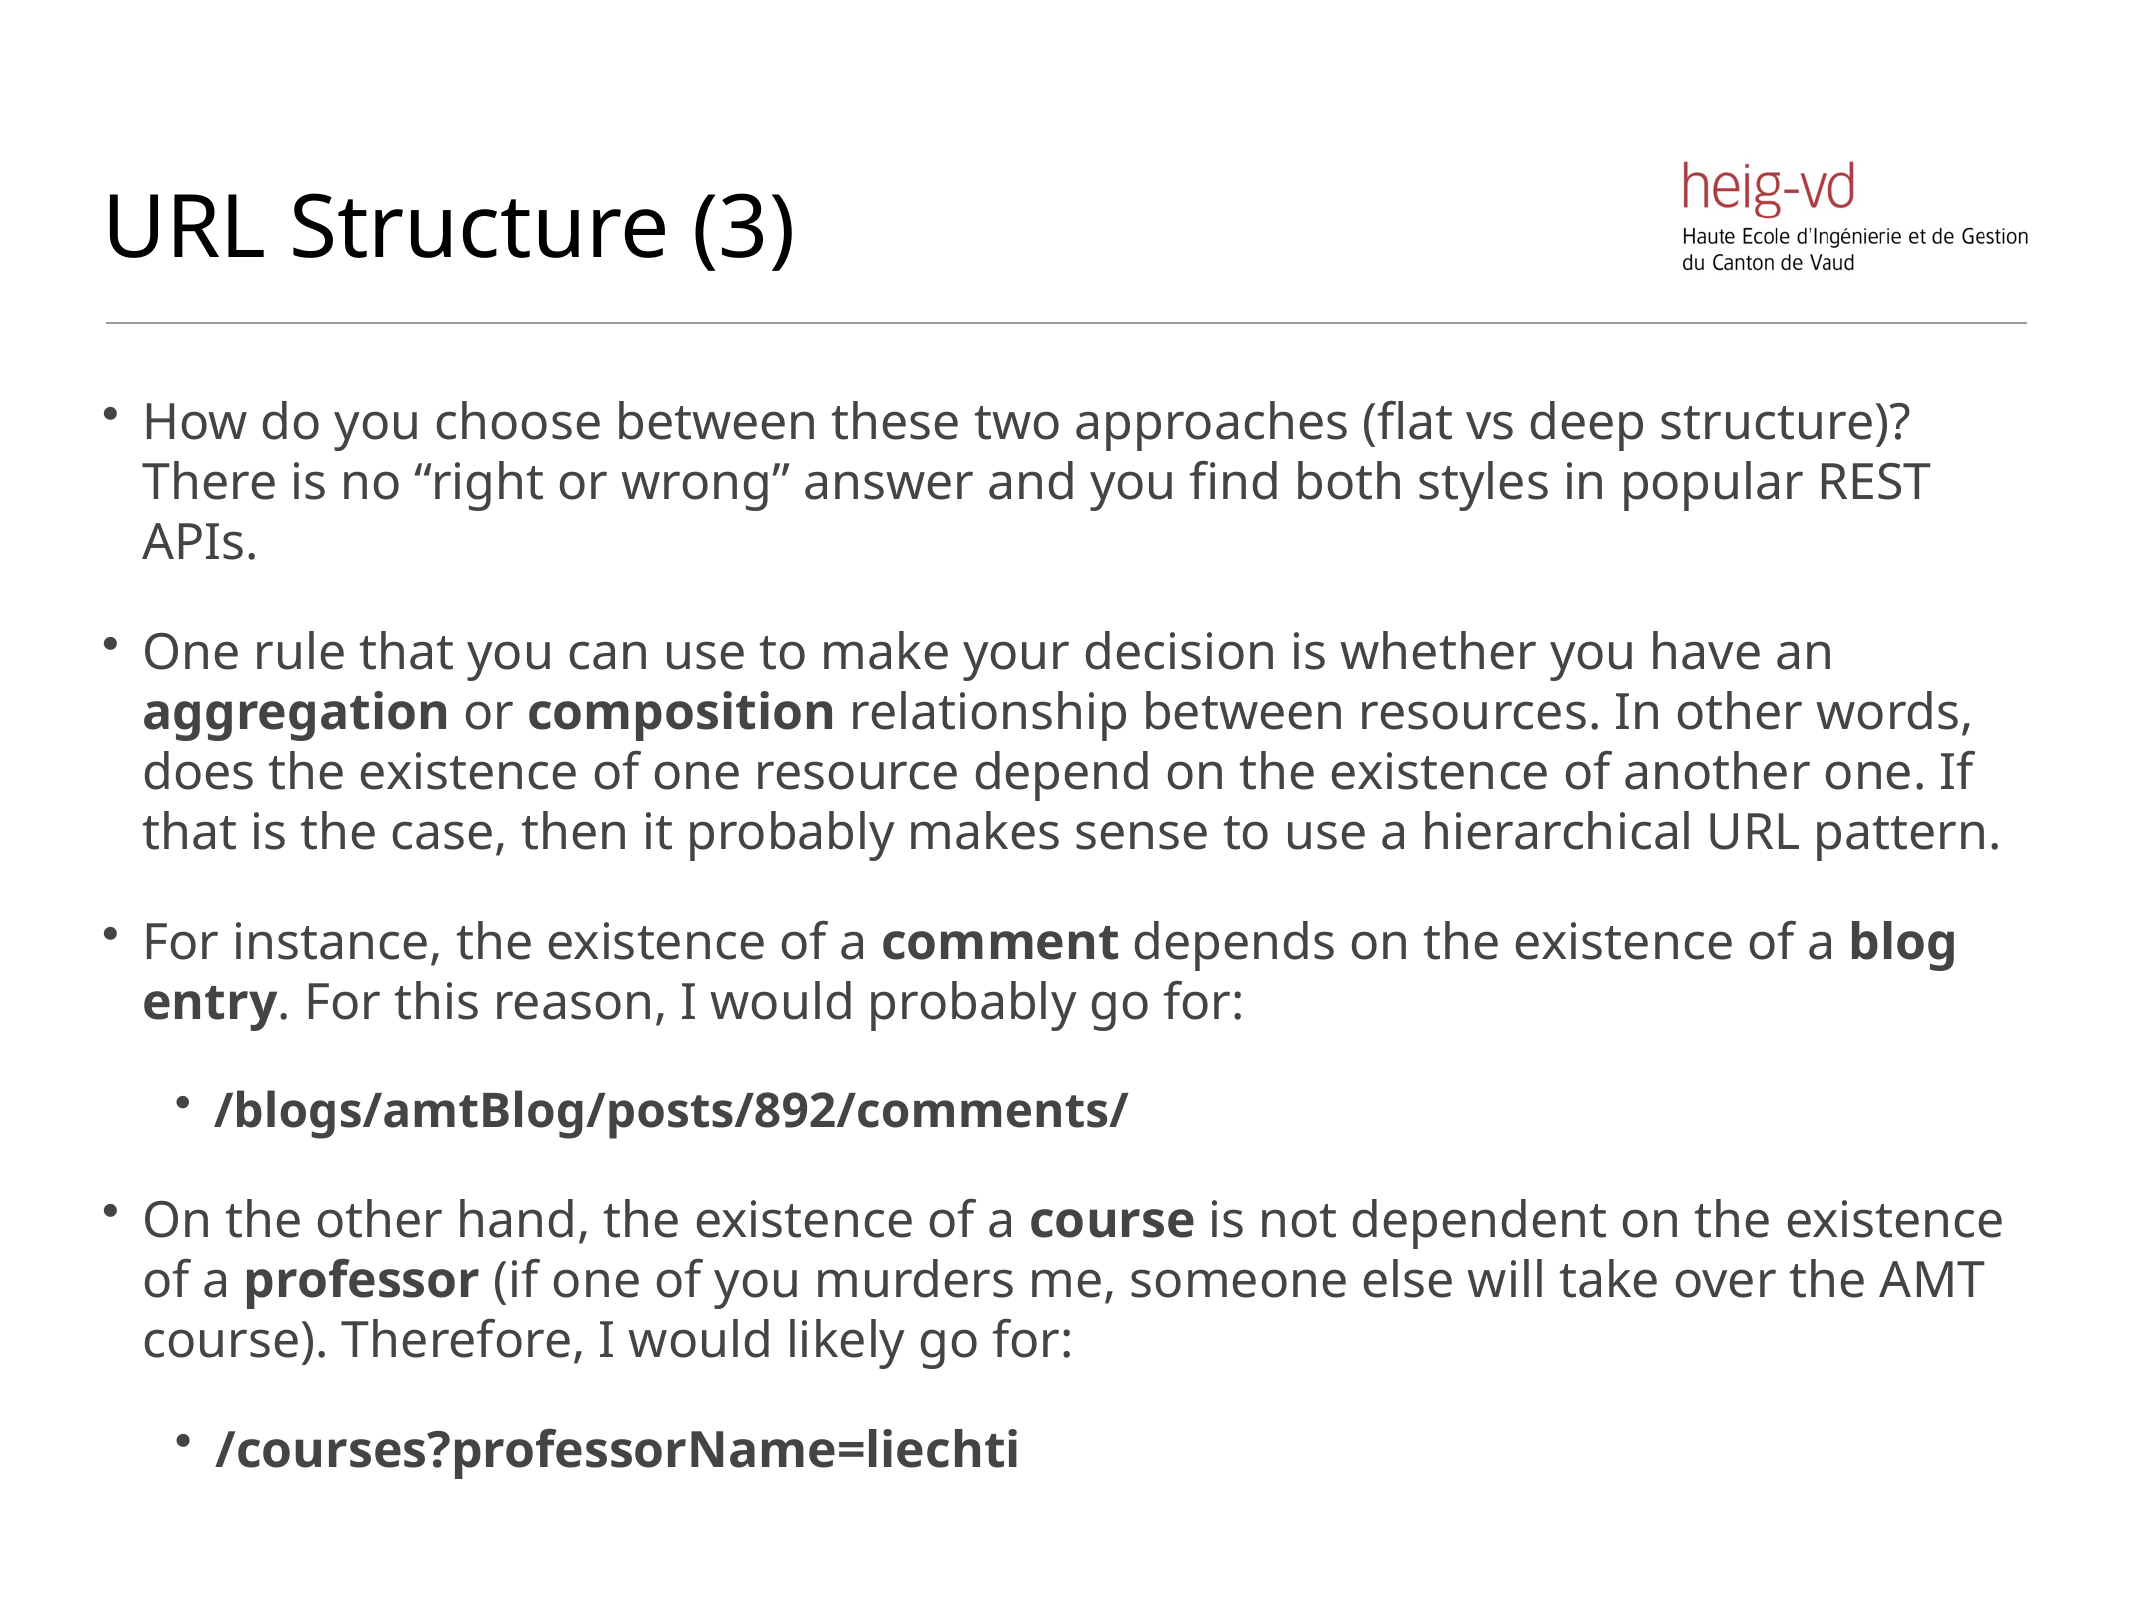

# URL Structure (3)
How do you choose between these two approaches (flat vs deep structure)? There is no “right or wrong” answer and you find both styles in popular REST APIs.
One rule that you can use to make your decision is whether you have an aggregation or composition relationship between resources. In other words, does the existence of one resource depend on the existence of another one. If that is the case, then it probably makes sense to use a hierarchical URL pattern.
For instance, the existence of a comment depends on the existence of a blog entry. For this reason, I would probably go for:
/blogs/amtBlog/posts/892/comments/
On the other hand, the existence of a course is not dependent on the existence of a professor (if one of you murders me, someone else will take over the AMT course). Therefore, I would likely go for:
/courses?professorName=liechti